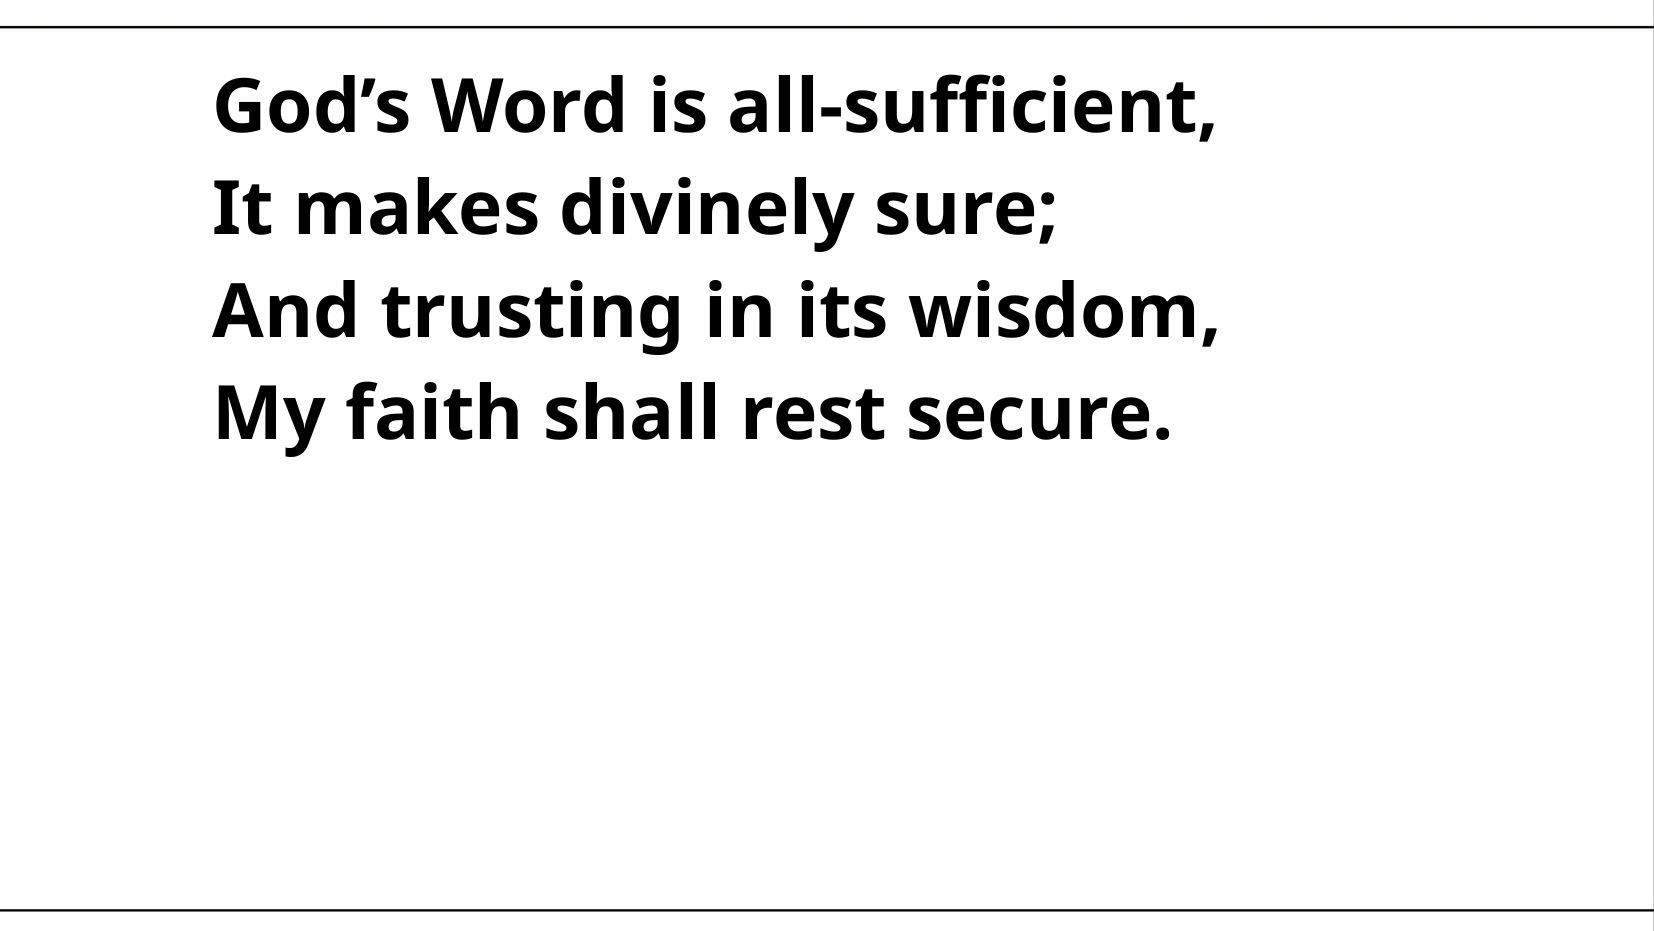

God’s Word is all-sufficient,
 It makes divinely sure;
 And trusting in its wisdom,
 My faith shall rest secure.